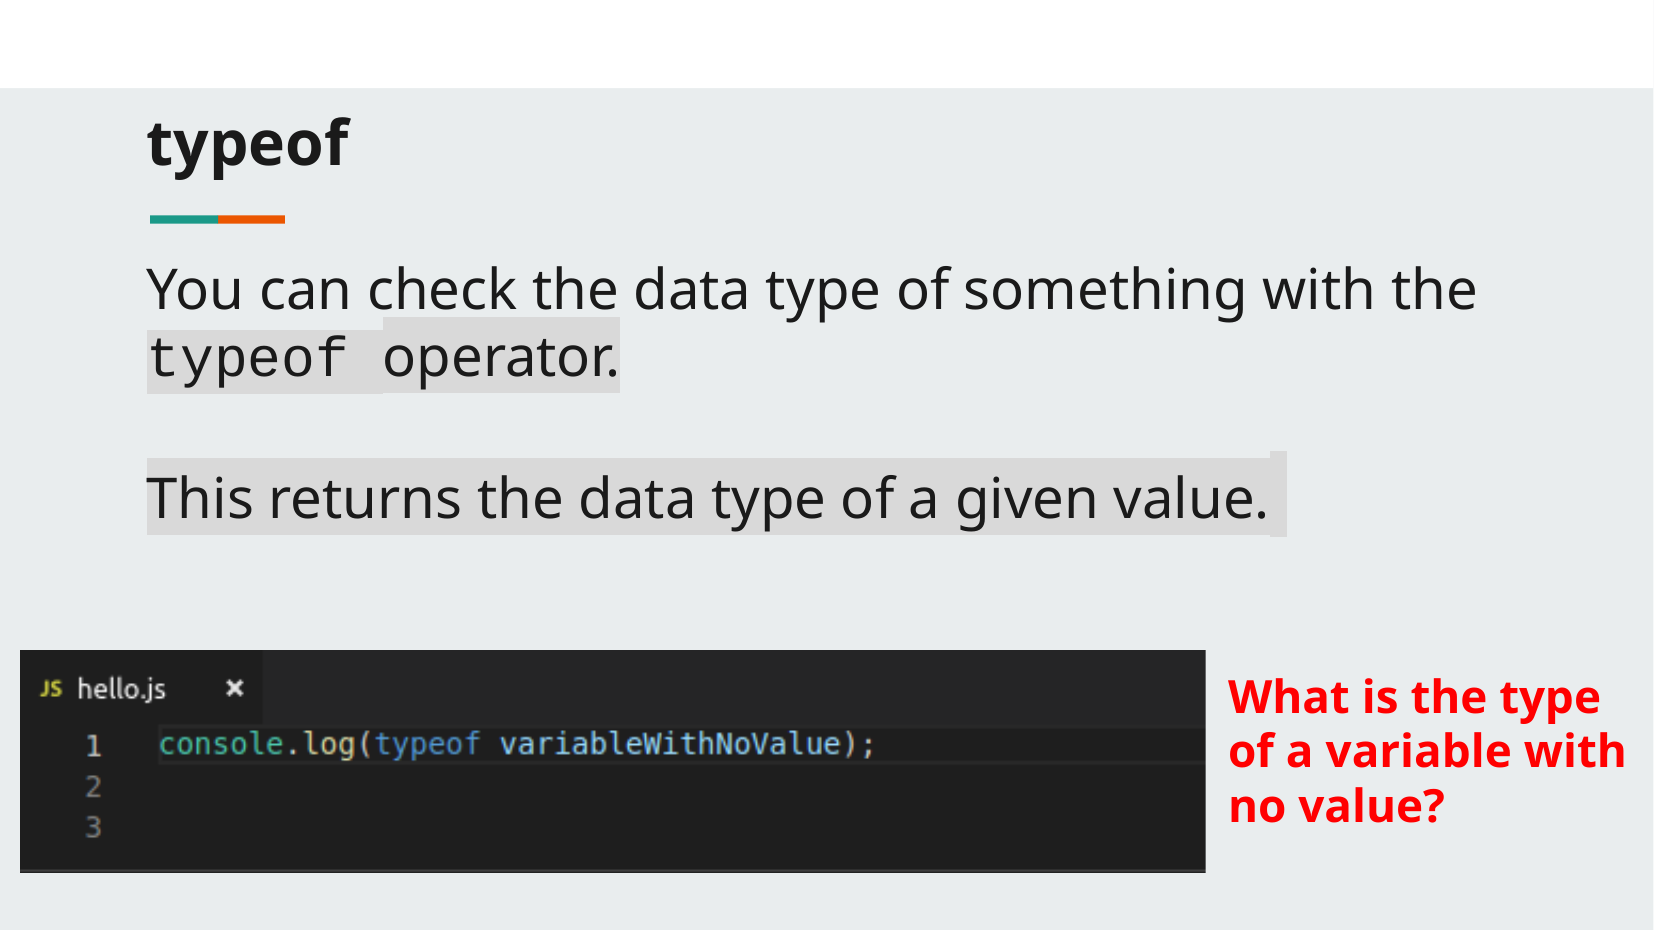

# typeof You can check the data type of something with the typeof operator. This returns the data type of a given value.
What is the type of a variable with no value?